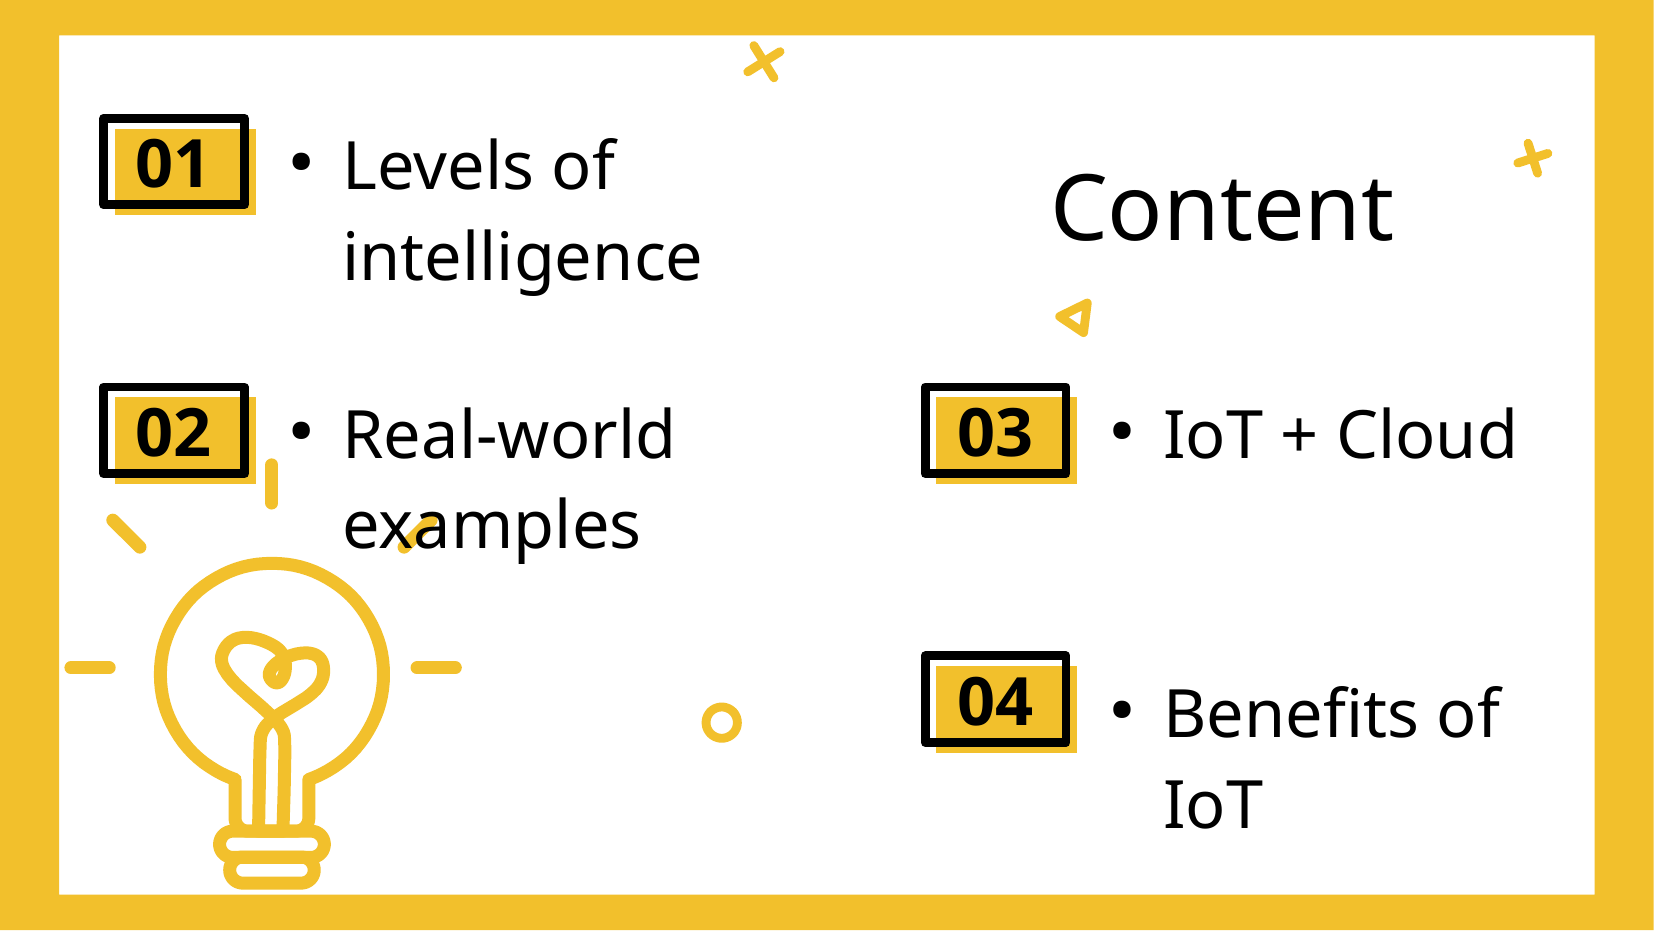

# Content
Levels of intelligence
Real-world examples
IoT + Cloud
Benefits of IoT